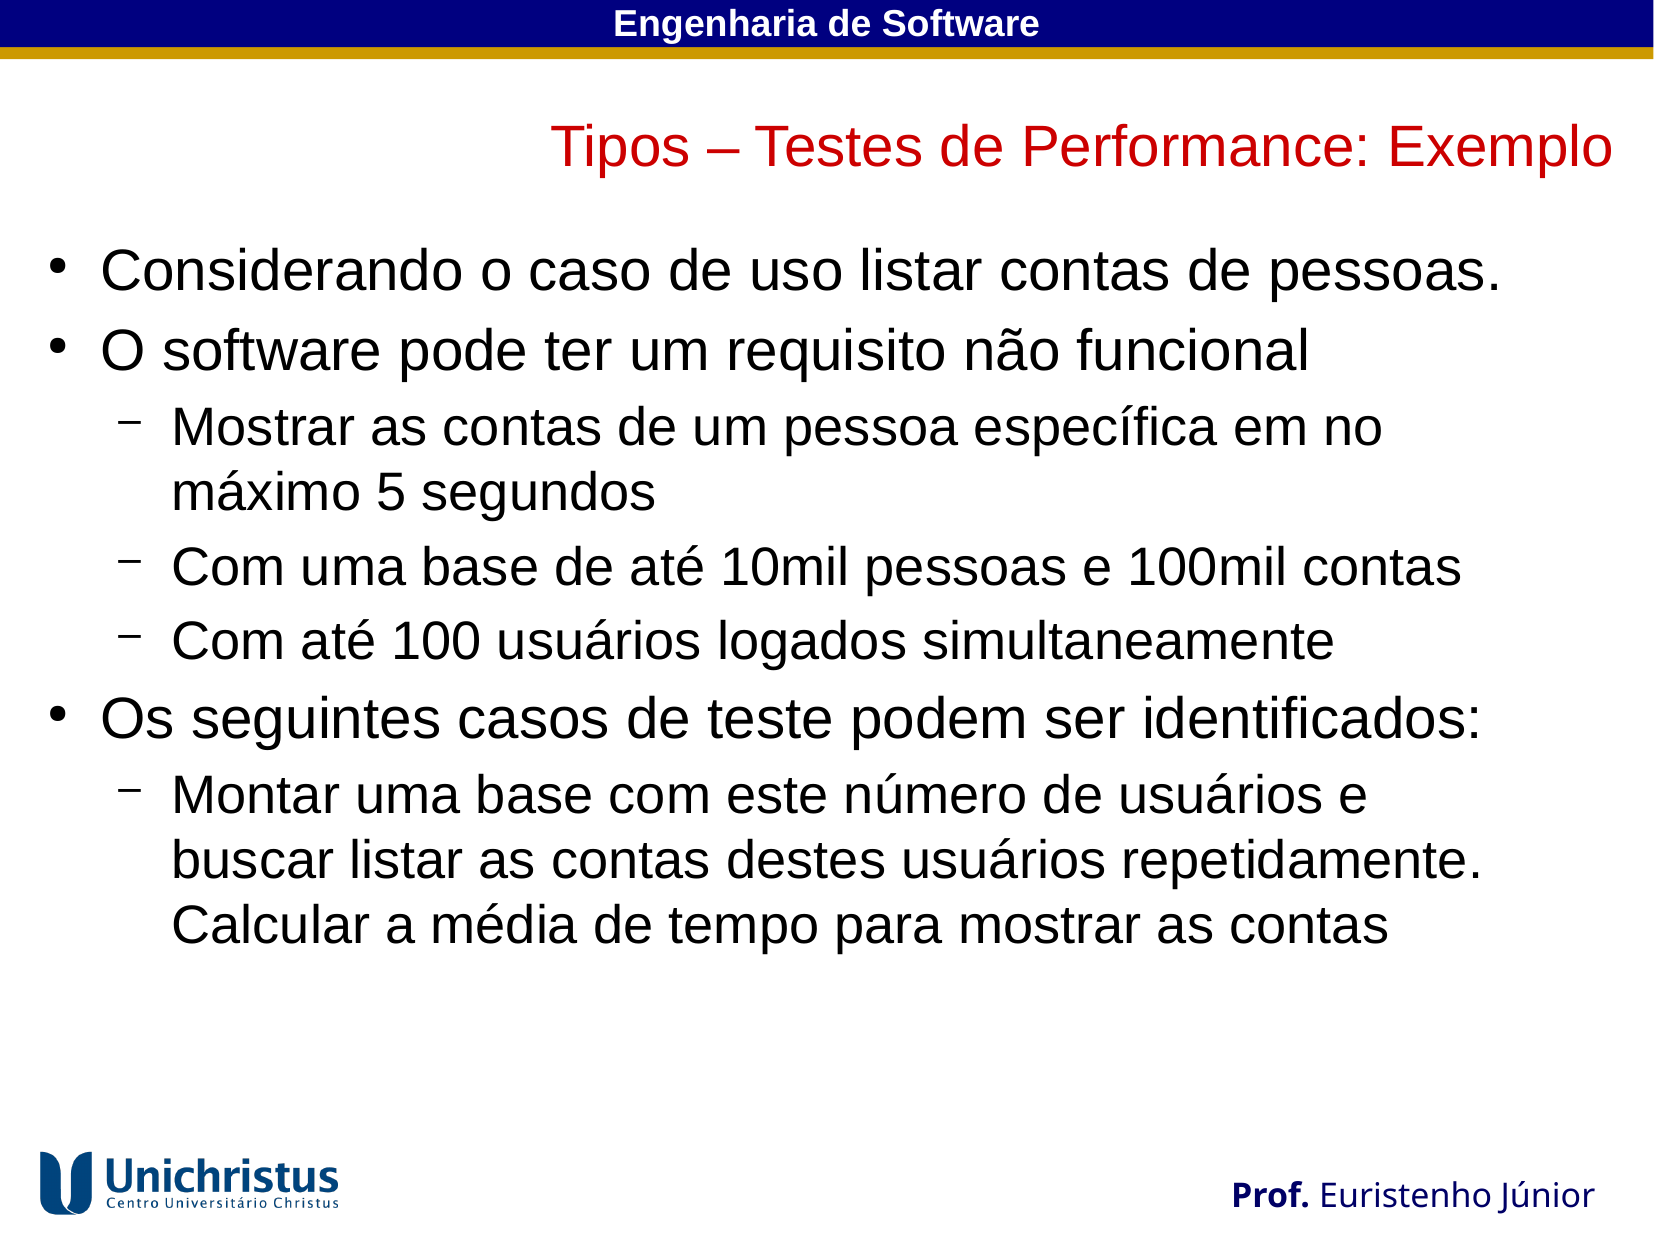

Engenharia de Software
Tipos – Testes de Performance: Exemplo
# Considerando o caso de uso listar contas de pessoas.
O software pode ter um requisito não funcional
Mostrar as contas de um pessoa específica em no máximo 5 segundos
Com uma base de até 10mil pessoas e 100mil contas
Com até 100 usuários logados simultaneamente
Os seguintes casos de teste podem ser identificados:
Montar uma base com este número de usuários e buscar listar as contas destes usuários repetidamente. Calcular a média de tempo para mostrar as contas
Prof. Euristenho Júnior